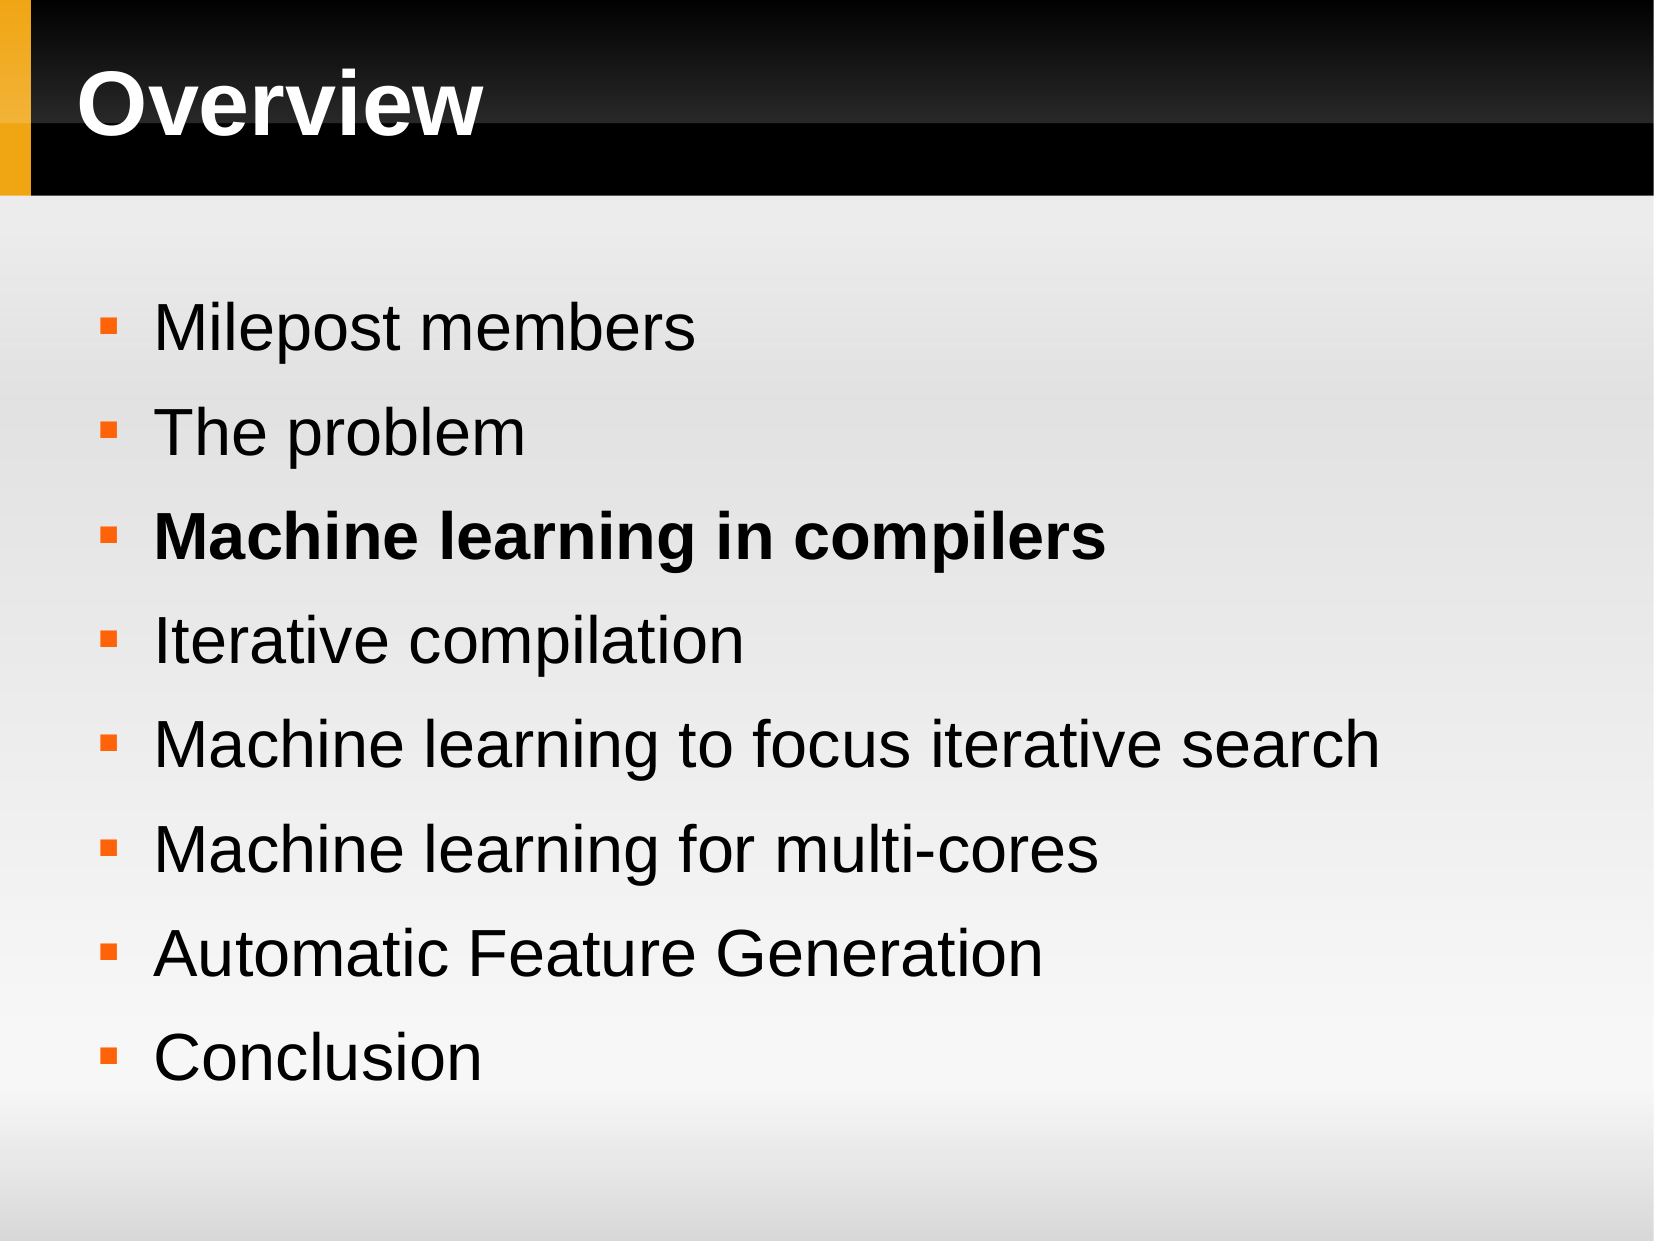

# Overview
Milepost members
The problem
Machine learning in compilers
Iterative compilation
Machine learning to focus iterative search
Machine learning for multi-cores
Automatic Feature Generation
Conclusion